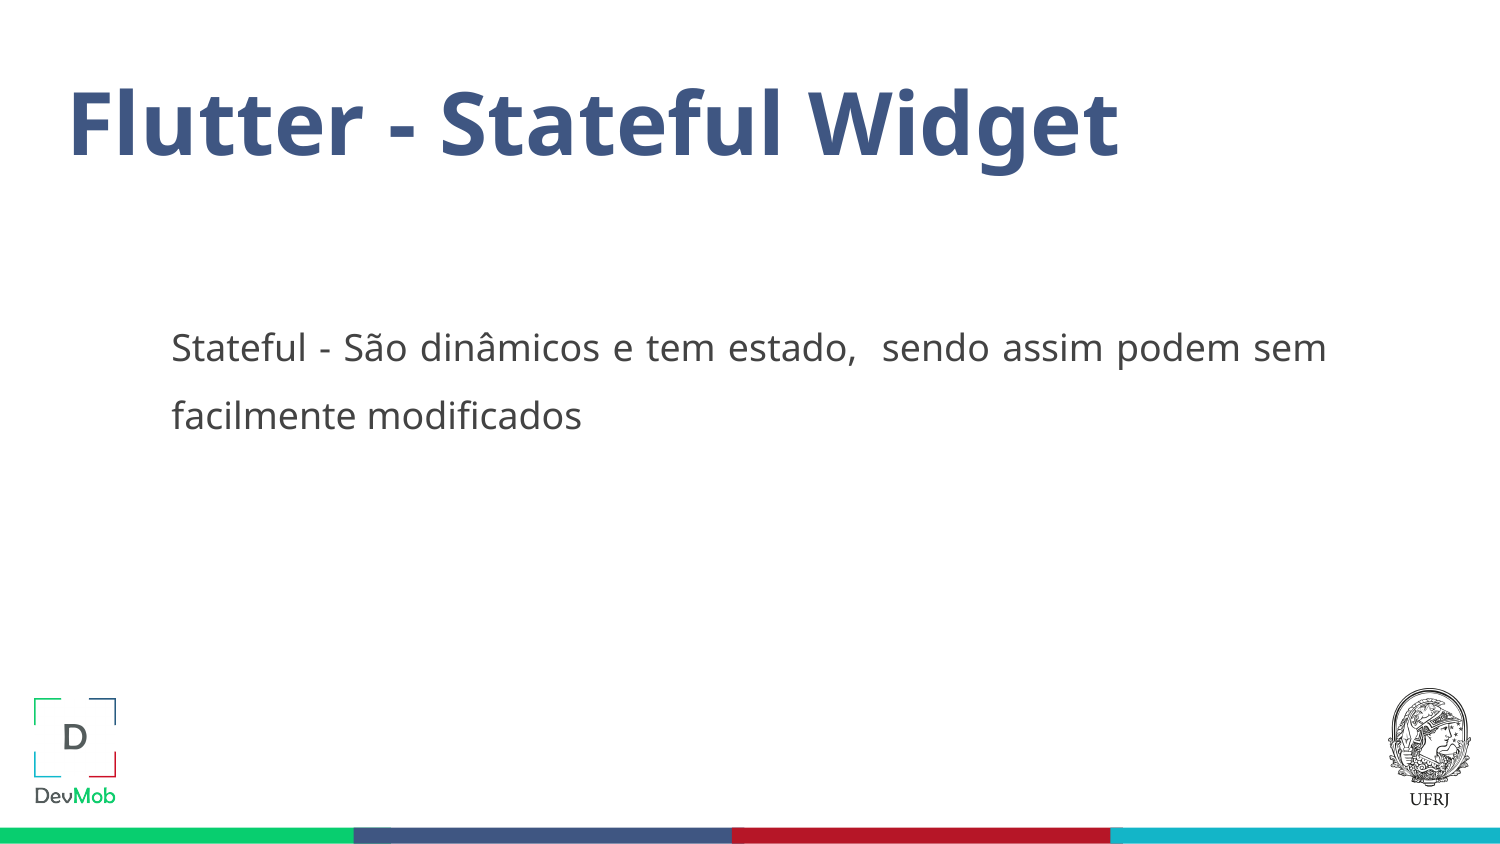

# Flutter - Stateful Widget
Stateful - São dinâmicos e tem estado, sendo assim podem sem facilmente modificados